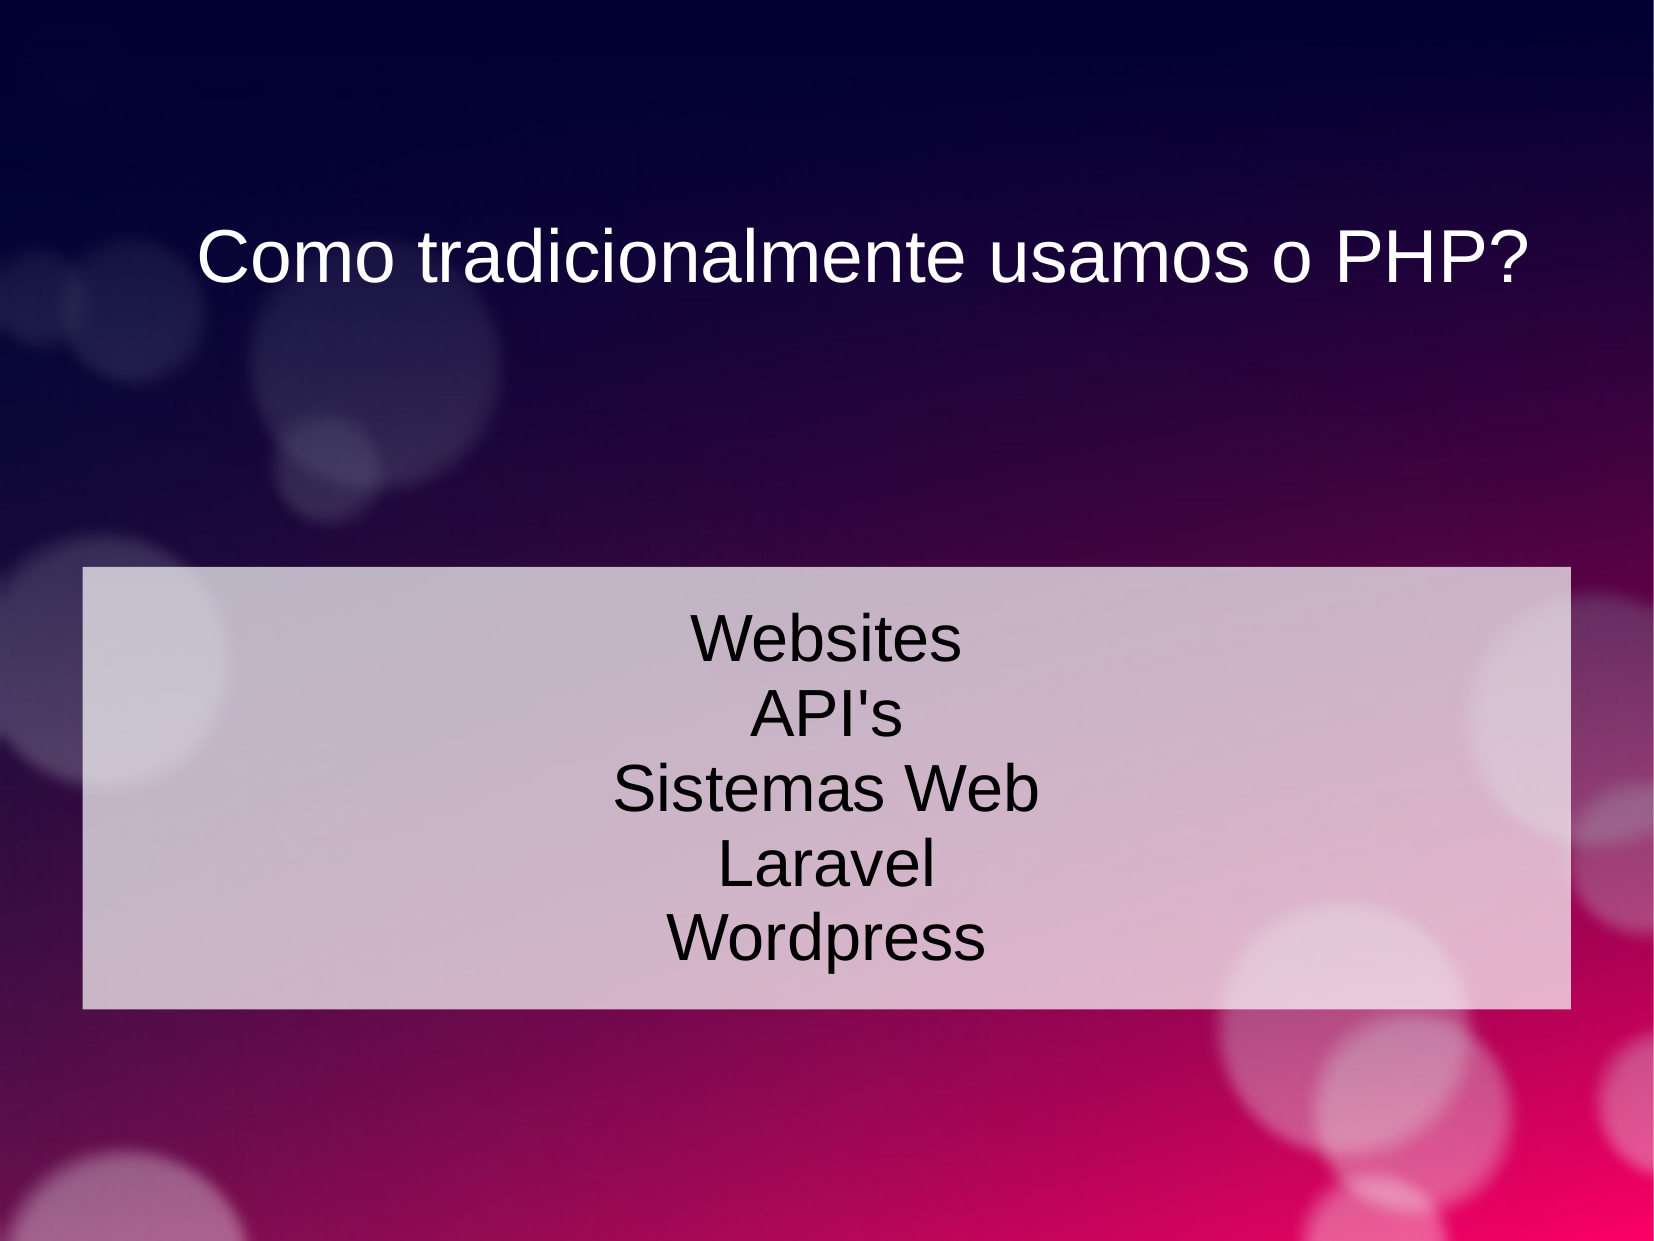

# Como tradicionalmente usamos o PHP?
Websites
API's
Sistemas Web
Laravel
Wordpress